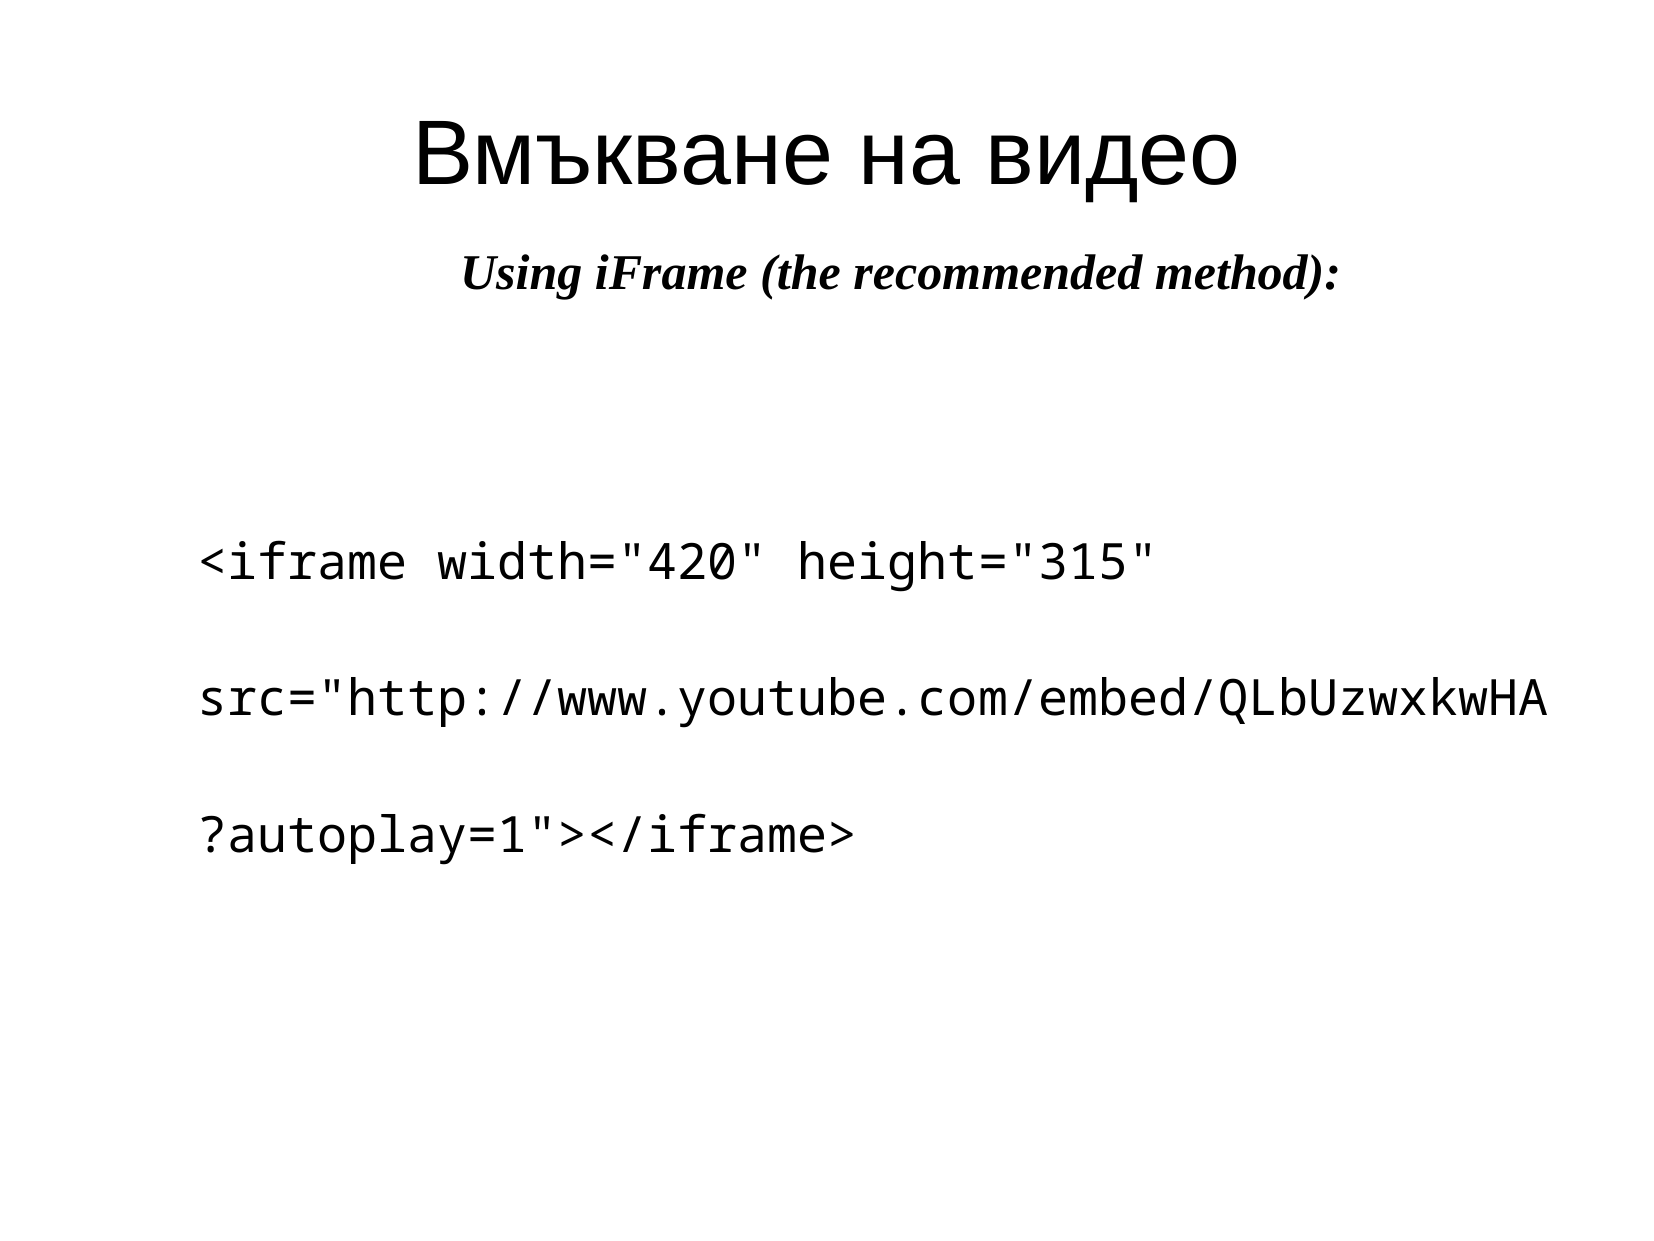

# Вмъкване на видео
Using iFrame (the recommended method):
<iframe width="420" height="315" 	src="http://www.youtube.com/embed/QLbUzwxkwHA?autoplay=1"></iframe>